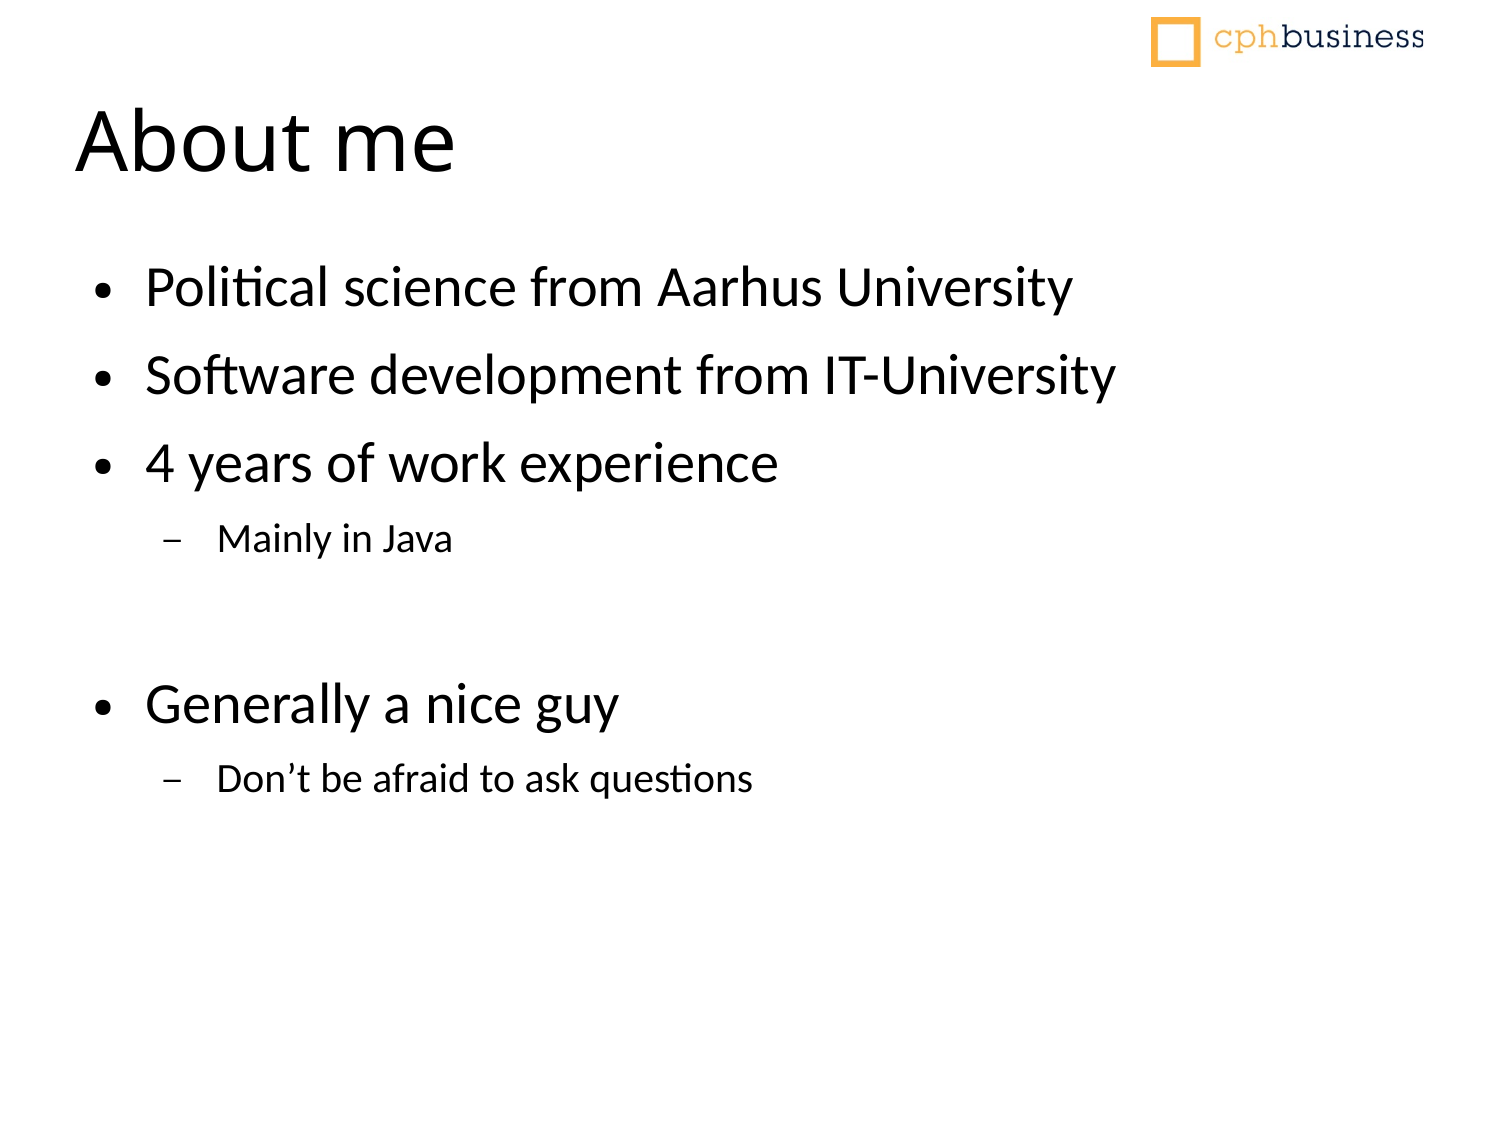

# About me
Political science from Aarhus University
Software development from IT-University
4 years of work experience
Mainly in Java
Generally a nice guy
Don’t be afraid to ask questions